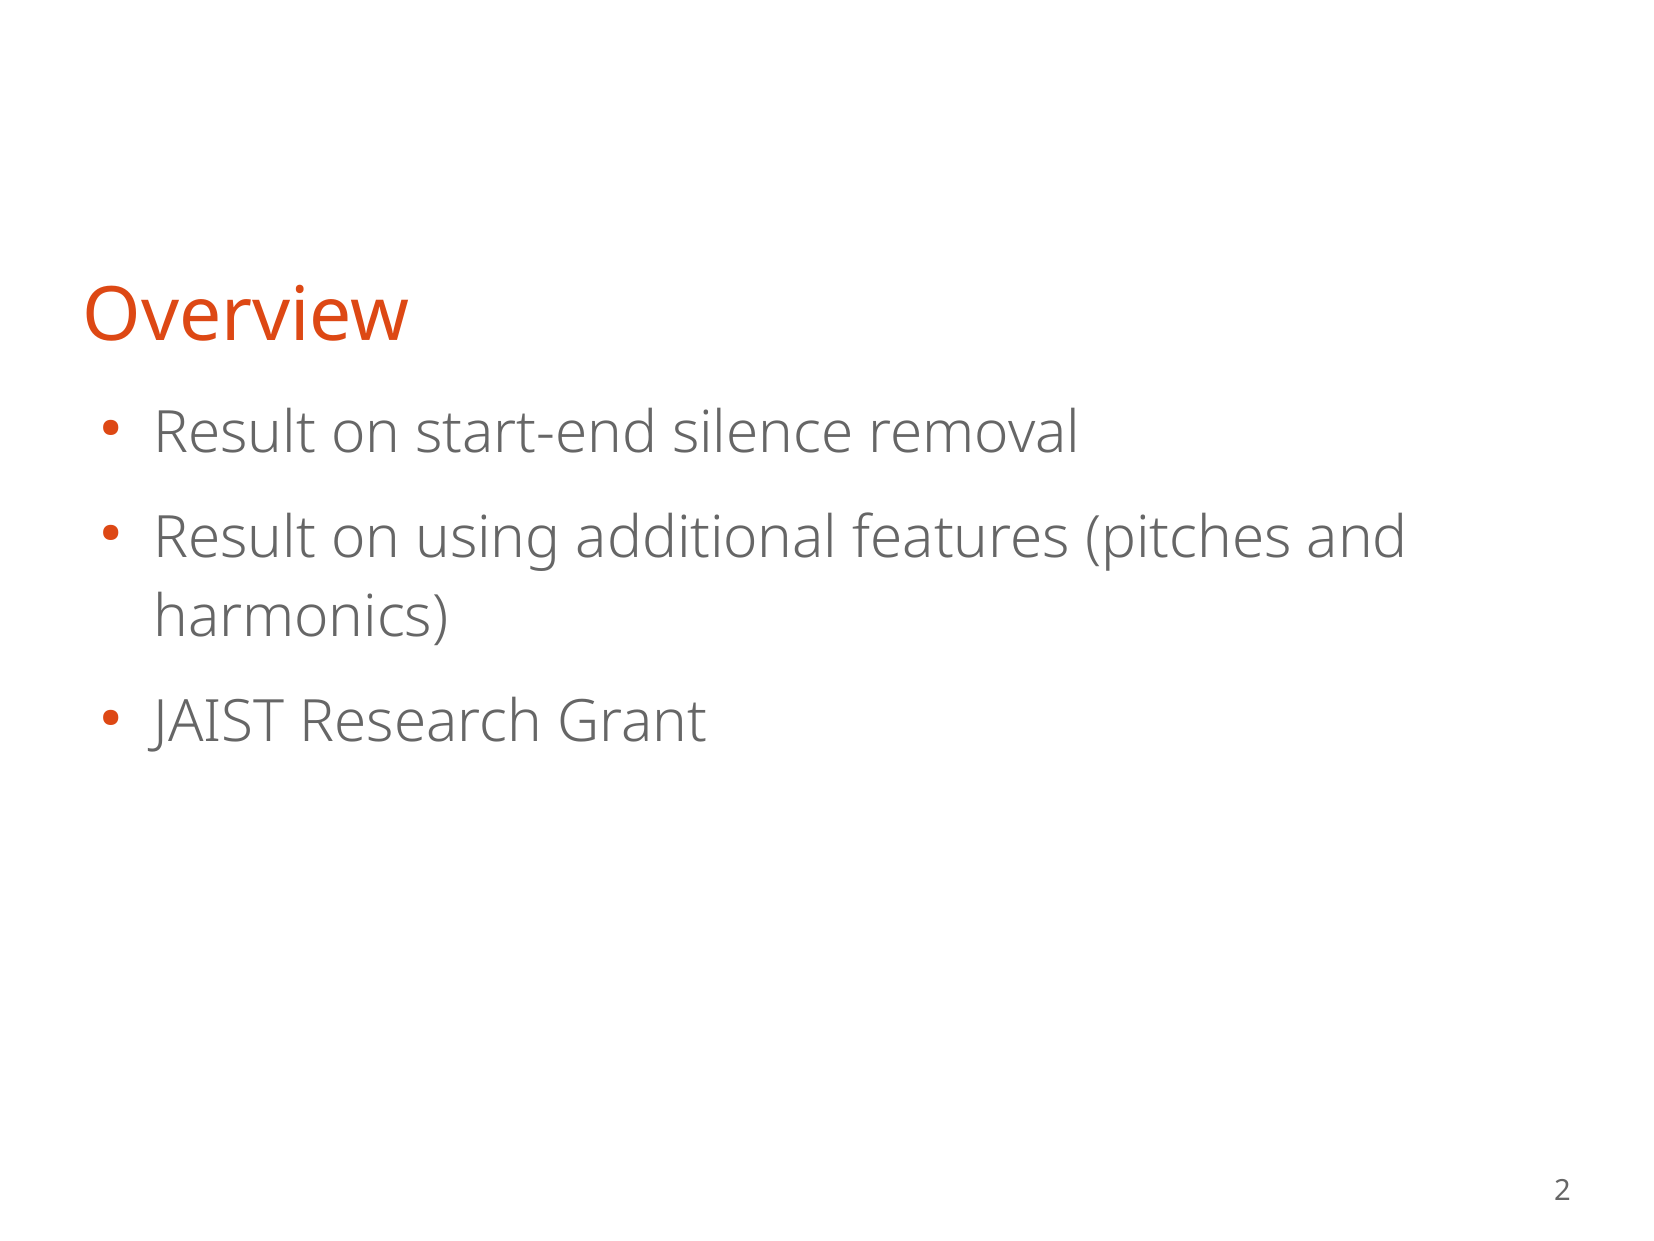

# Overview
Result on start-end silence removal
Result on using additional features (pitches and harmonics)
JAIST Research Grant
2